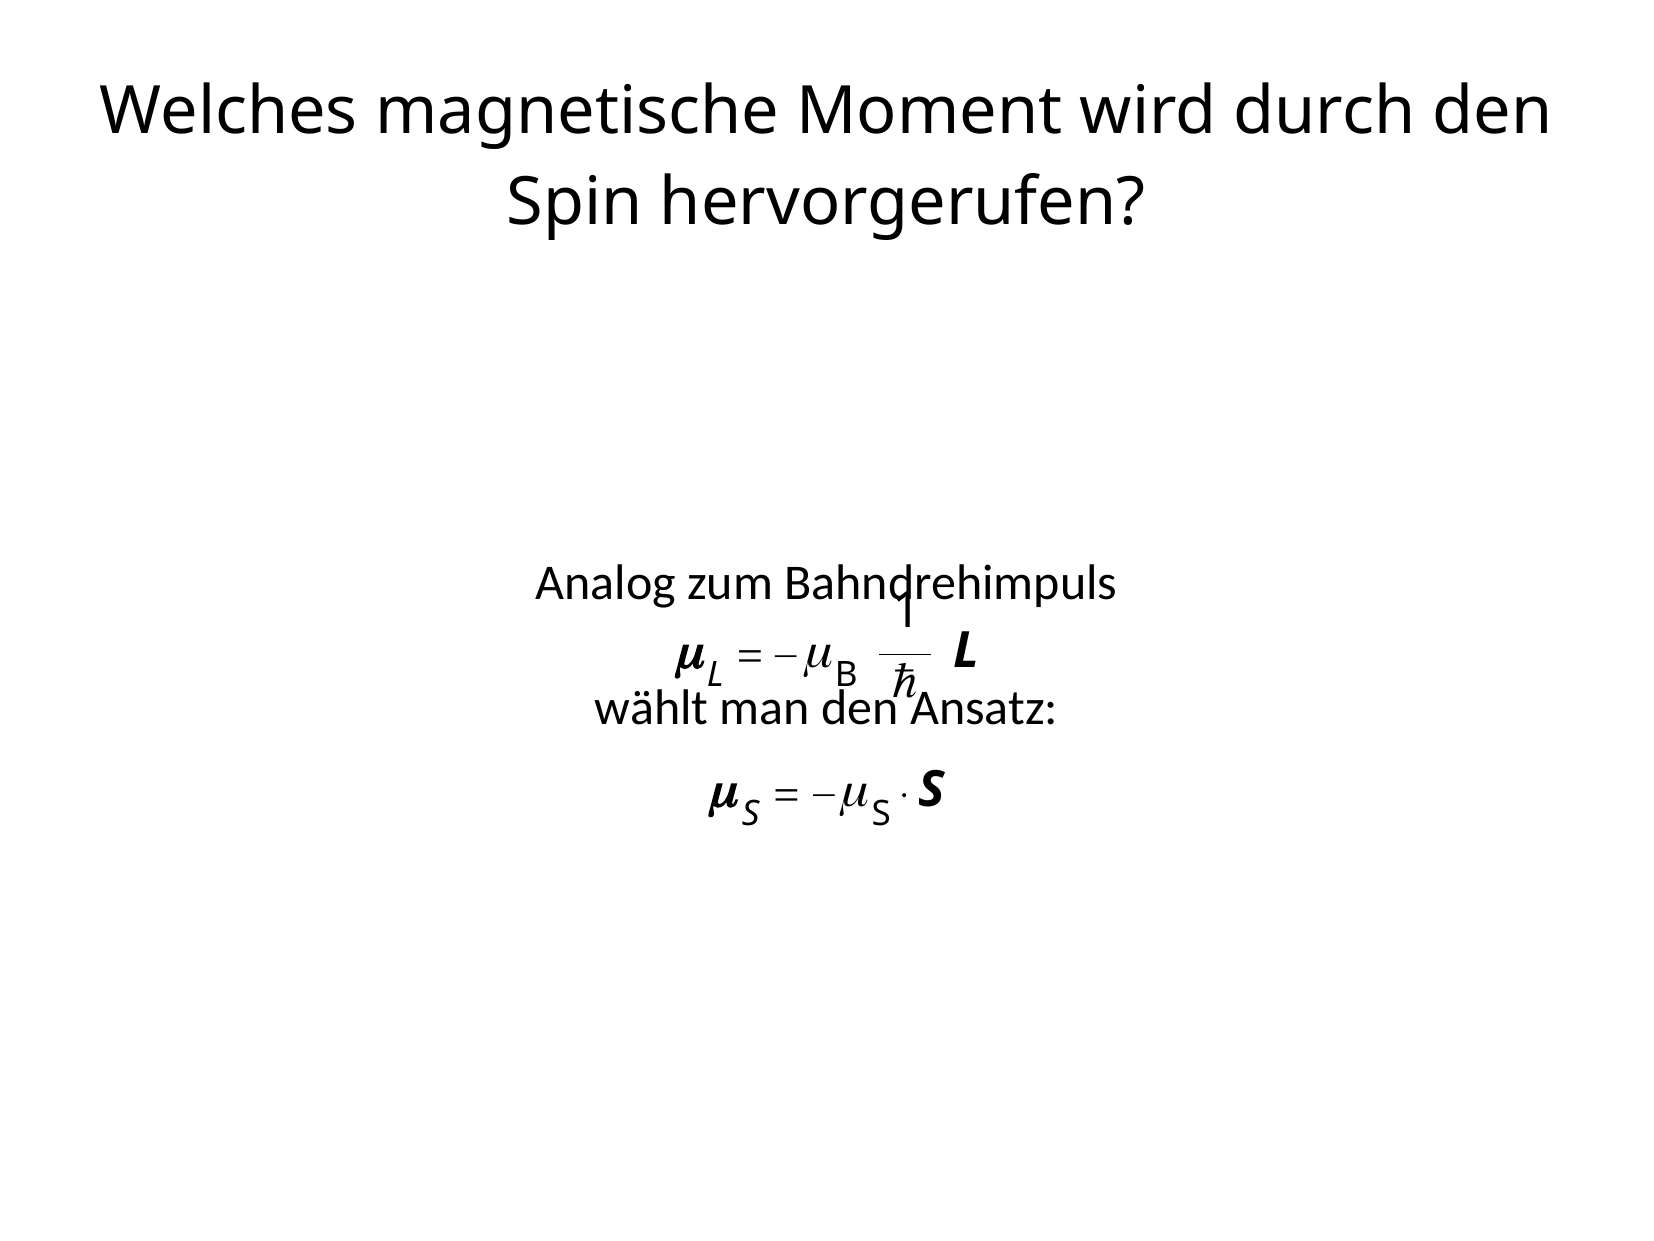

# Welches magnetische Moment wird durch den Spin hervorgerufen?
Analog zum Bahndrehimpuls
wählt man den Ansatz: